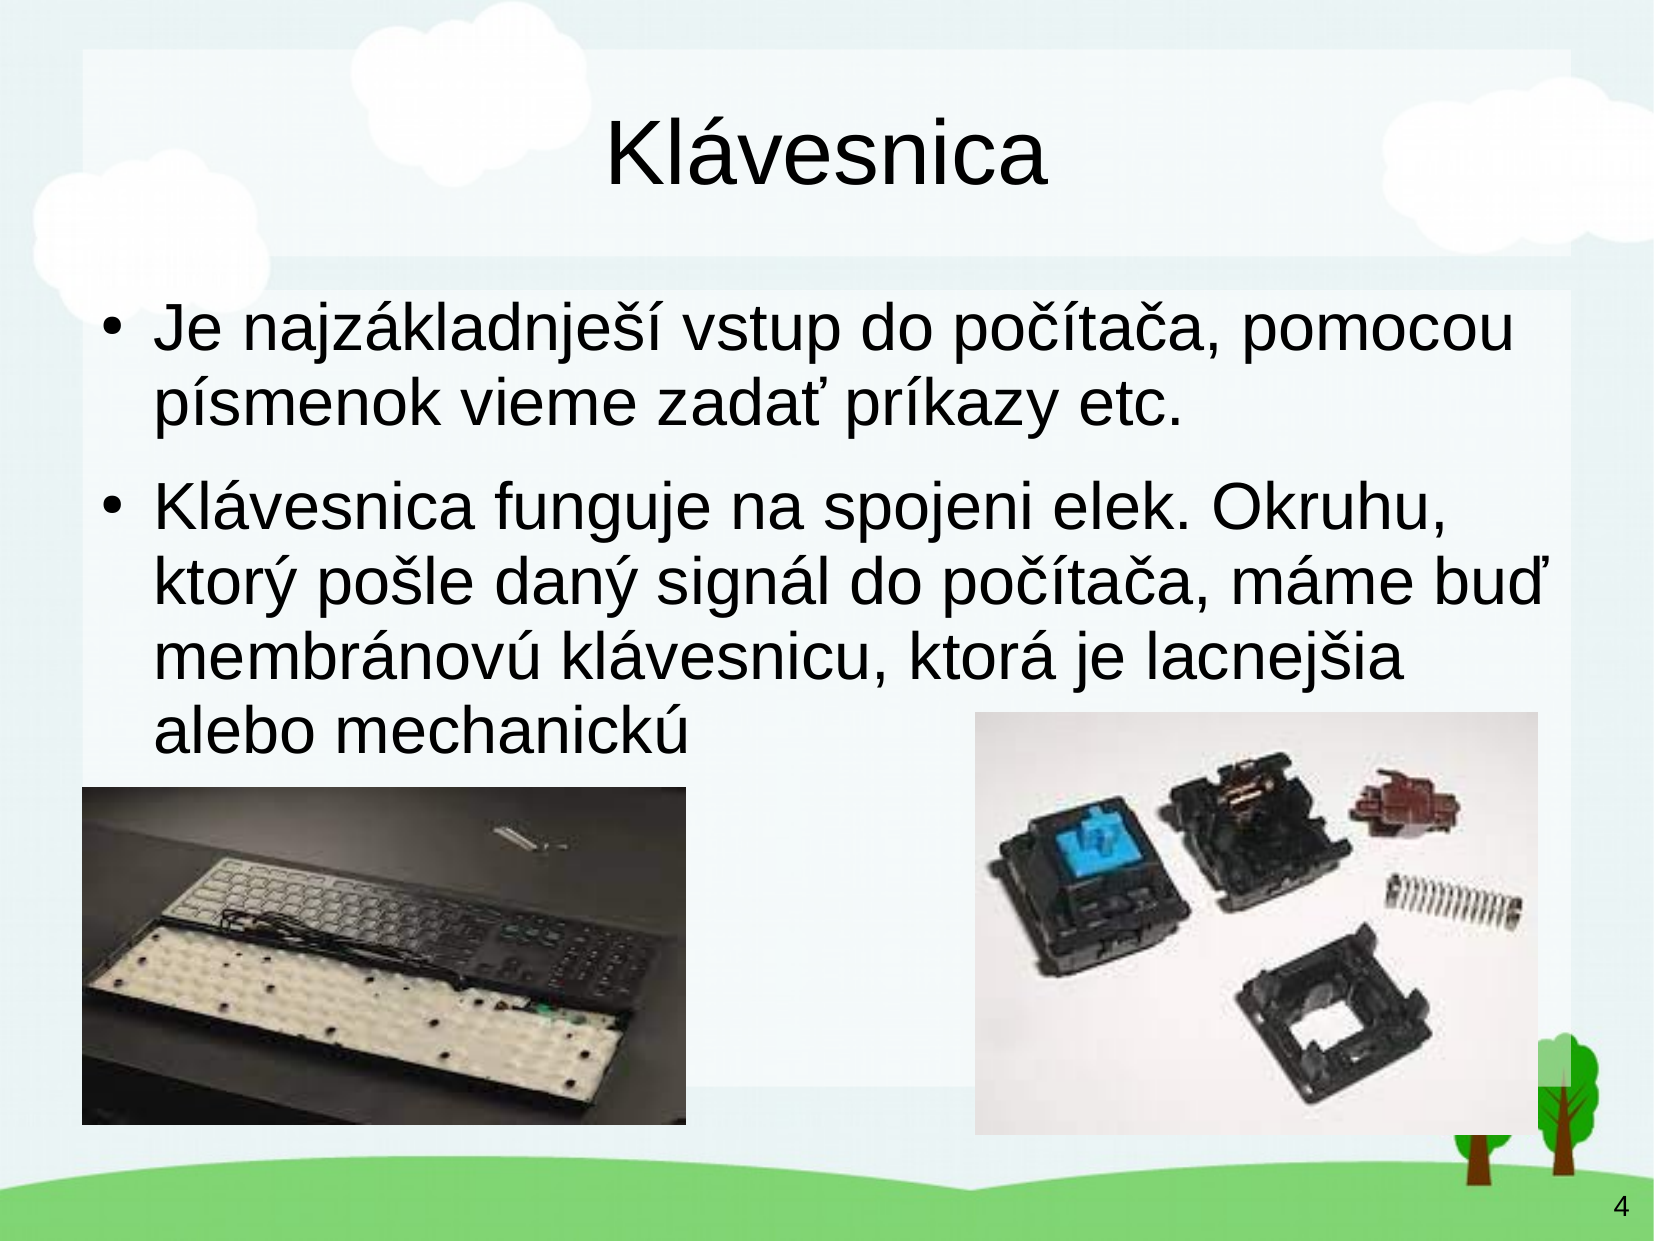

# Klávesnica
Je najzákladnješí vstup do počítača, pomocou písmenok vieme zadať príkazy etc.
Klávesnica funguje na spojeni elek. Okruhu, ktorý pošle daný signál do počítača, máme buď membránovú klávesnicu, ktorá je lacnejšia alebo mechanickú
4